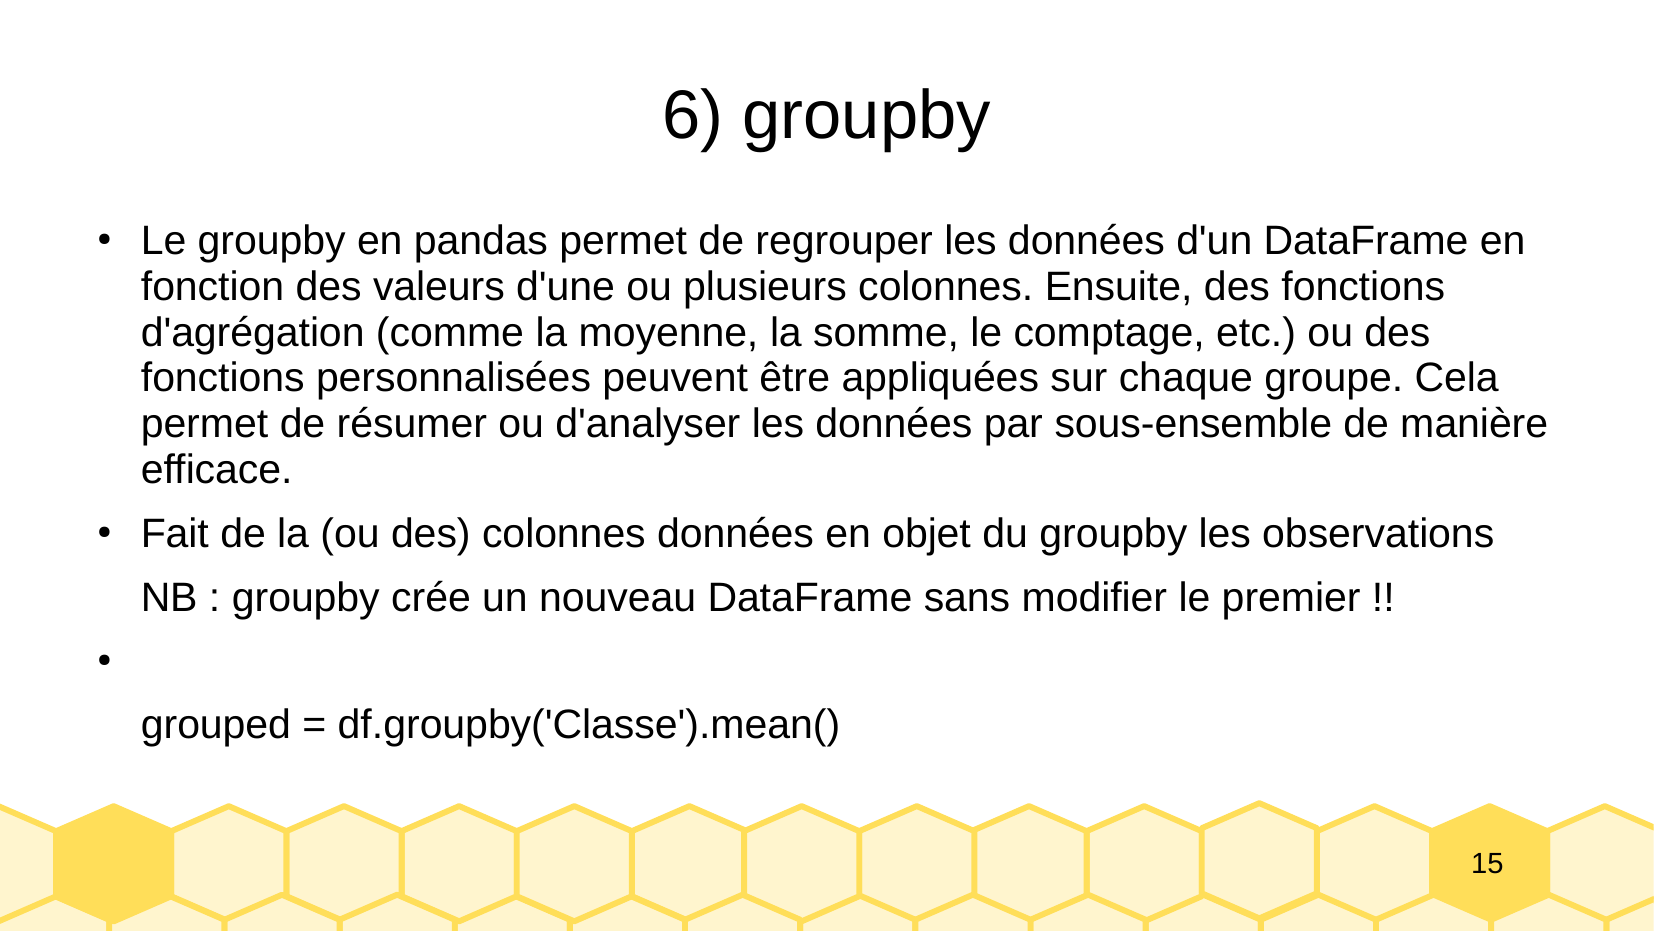

# 6) groupby
Le groupby en pandas permet de regrouper les données d'un DataFrame en fonction des valeurs d'une ou plusieurs colonnes. Ensuite, des fonctions d'agrégation (comme la moyenne, la somme, le comptage, etc.) ou des fonctions personnalisées peuvent être appliquées sur chaque groupe. Cela permet de résumer ou d'analyser les données par sous-ensemble de manière efficace.
Fait de la (ou des) colonnes données en objet du groupby les observations
NB : groupby crée un nouveau DataFrame sans modifier le premier !!
grouped = df.groupby('Classe').mean()